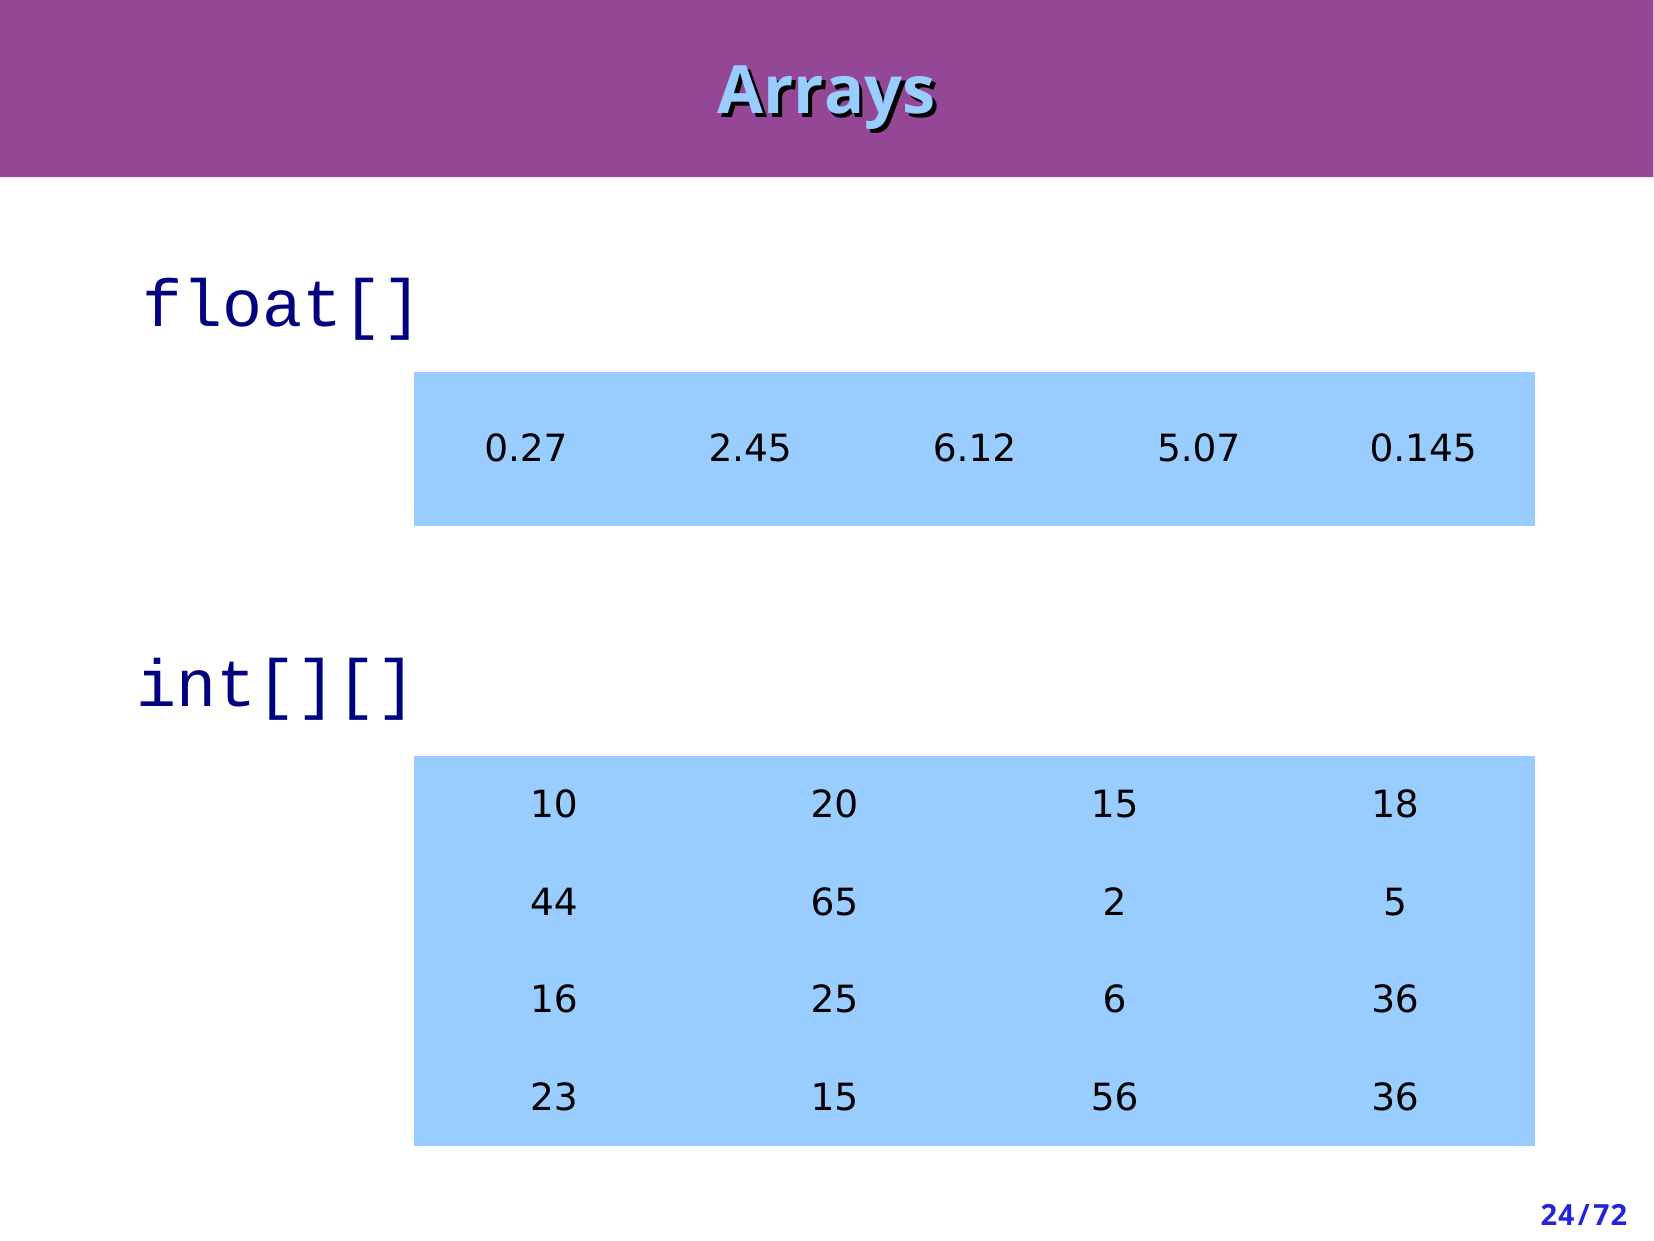

# Arrays
float[]
| 0.27 | 2.45 | 6.12 | 5.07 | 0.145 |
| --- | --- | --- | --- | --- |
int[][]
| 10 | 20 | 15 | 18 |
| --- | --- | --- | --- |
| 44 | 65 | 2 | 5 |
| 16 | 25 | 6 | 36 |
| 23 | 15 | 56 | 36 |
24